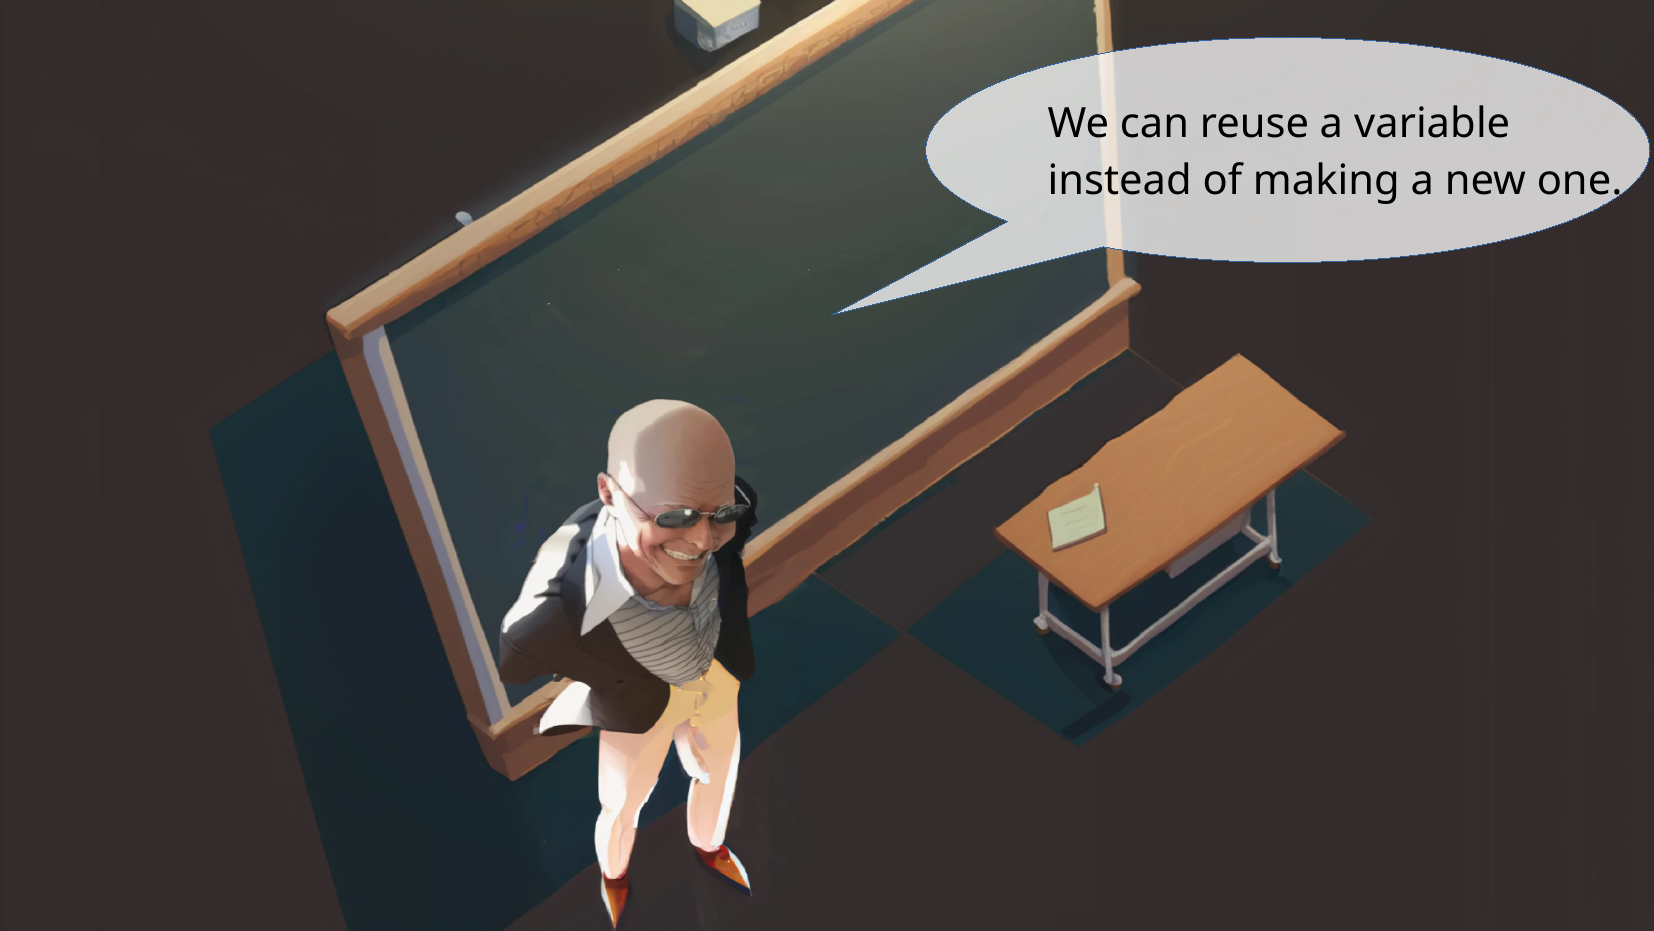

We can reuse a variable
instead of making a new one.